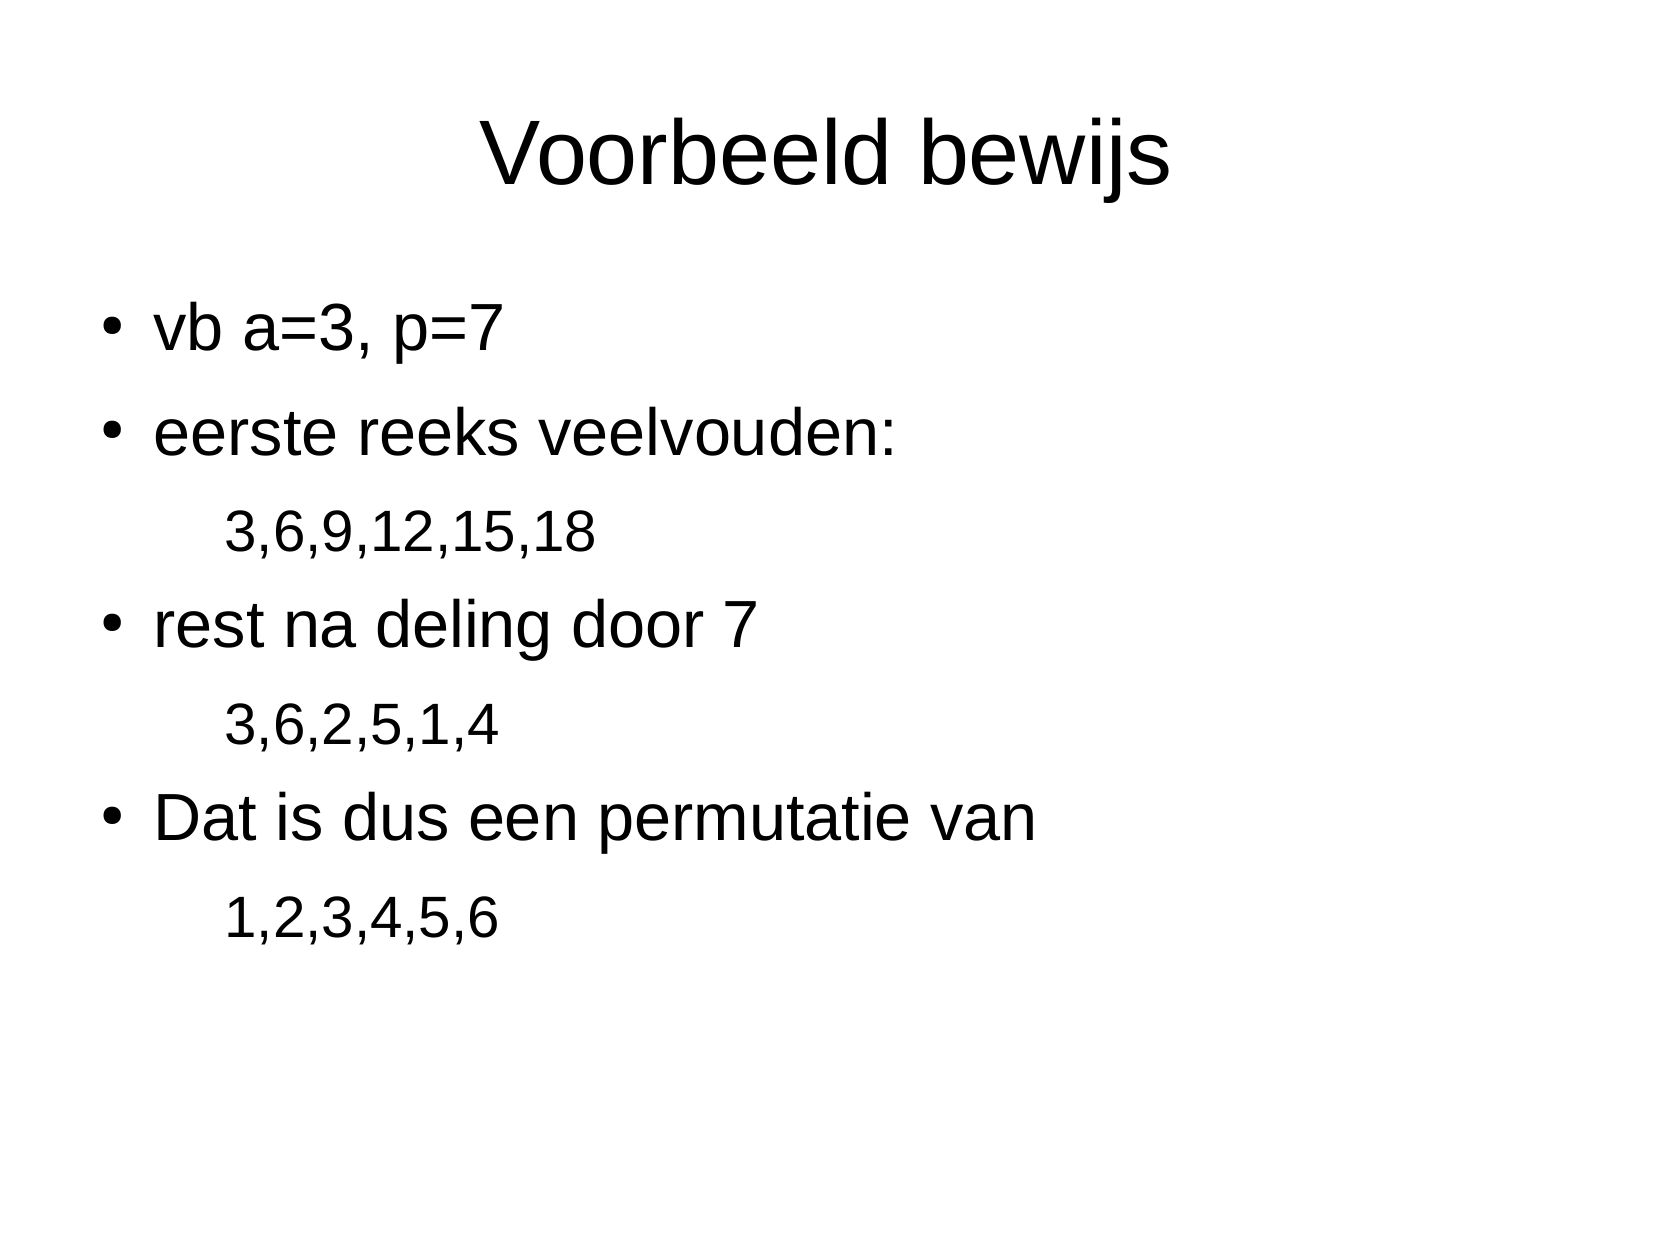

# Voorbeeld bewijs
vb a=3, p=7
eerste reeks veelvouden:
3,6,9,12,15,18
rest na deling door 7
3,6,2,5,1,4
Dat is dus een permutatie van
1,2,3,4,5,6